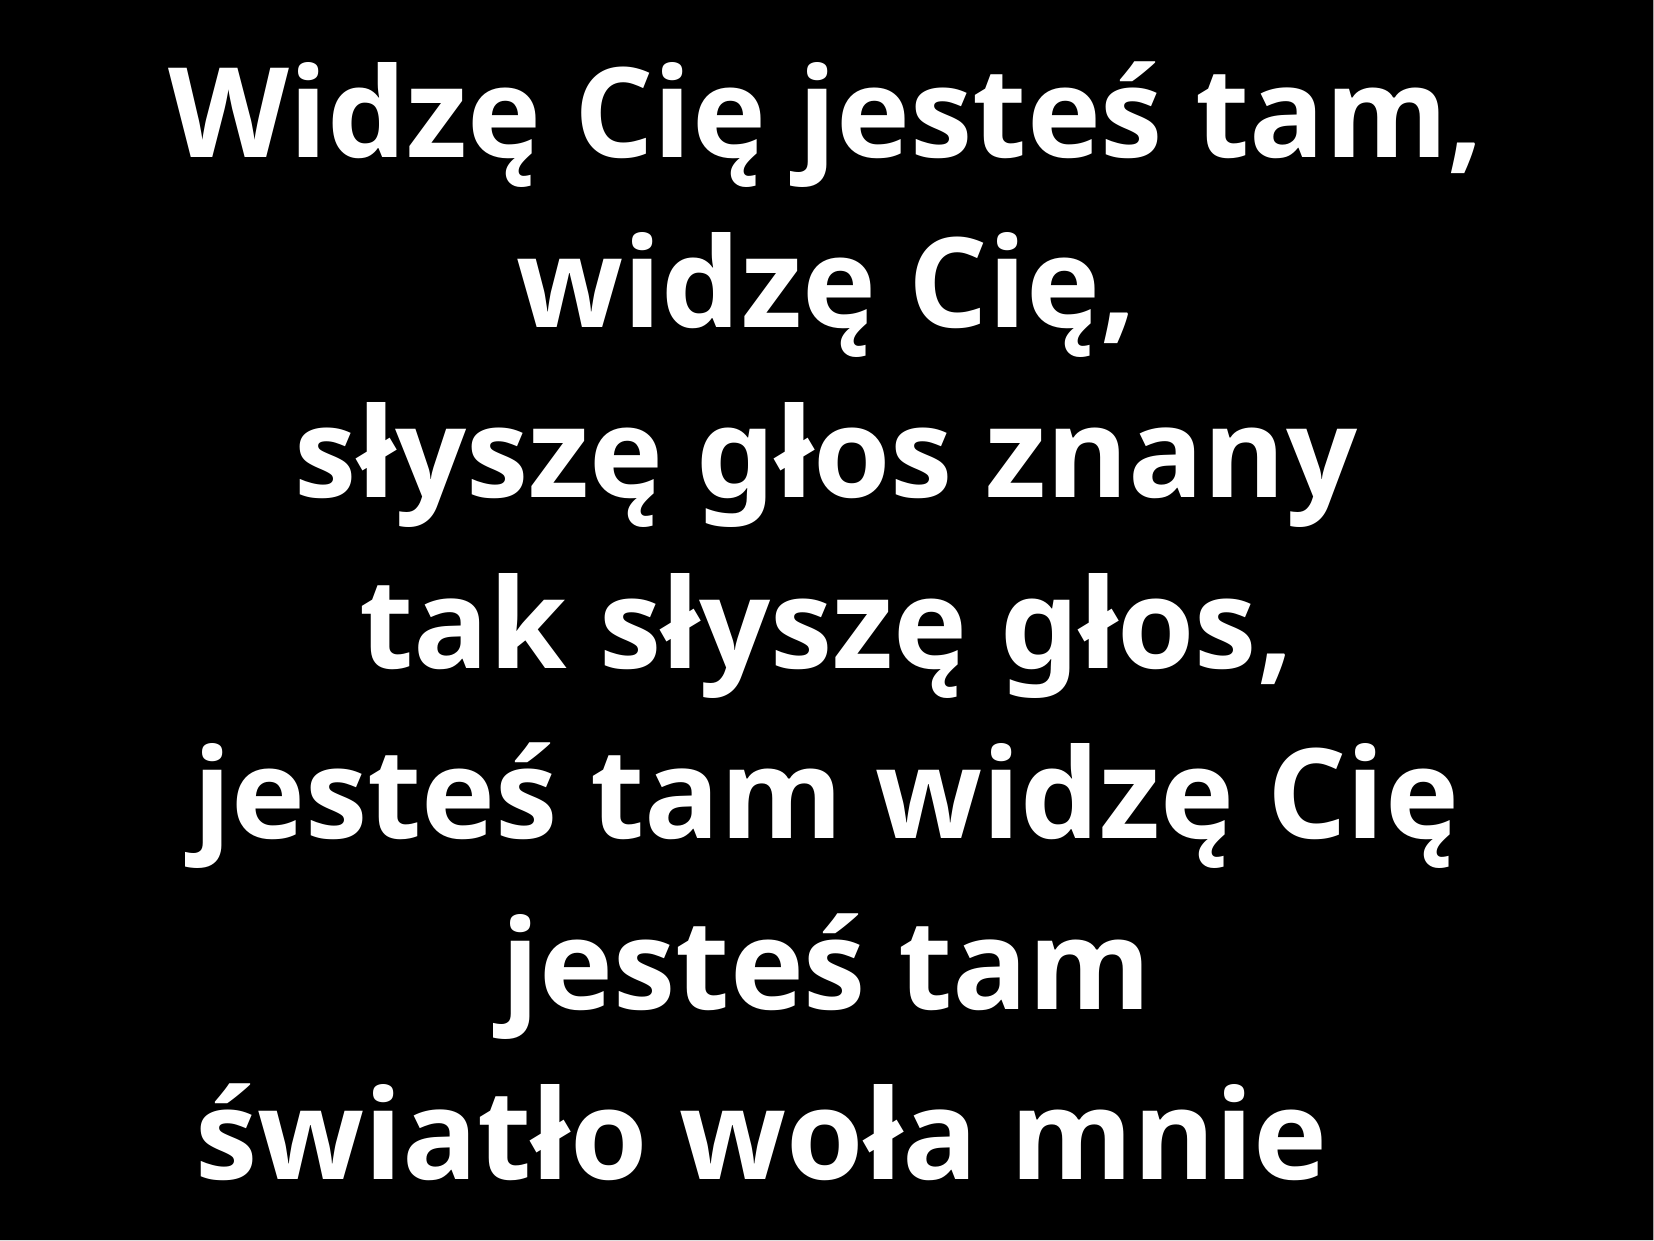

# Widzę Cię jesteś tam, widzę Cię, słyszę głos znany tak słyszę głos, jesteś tam widzę Cię jesteś tam światło woła mnie